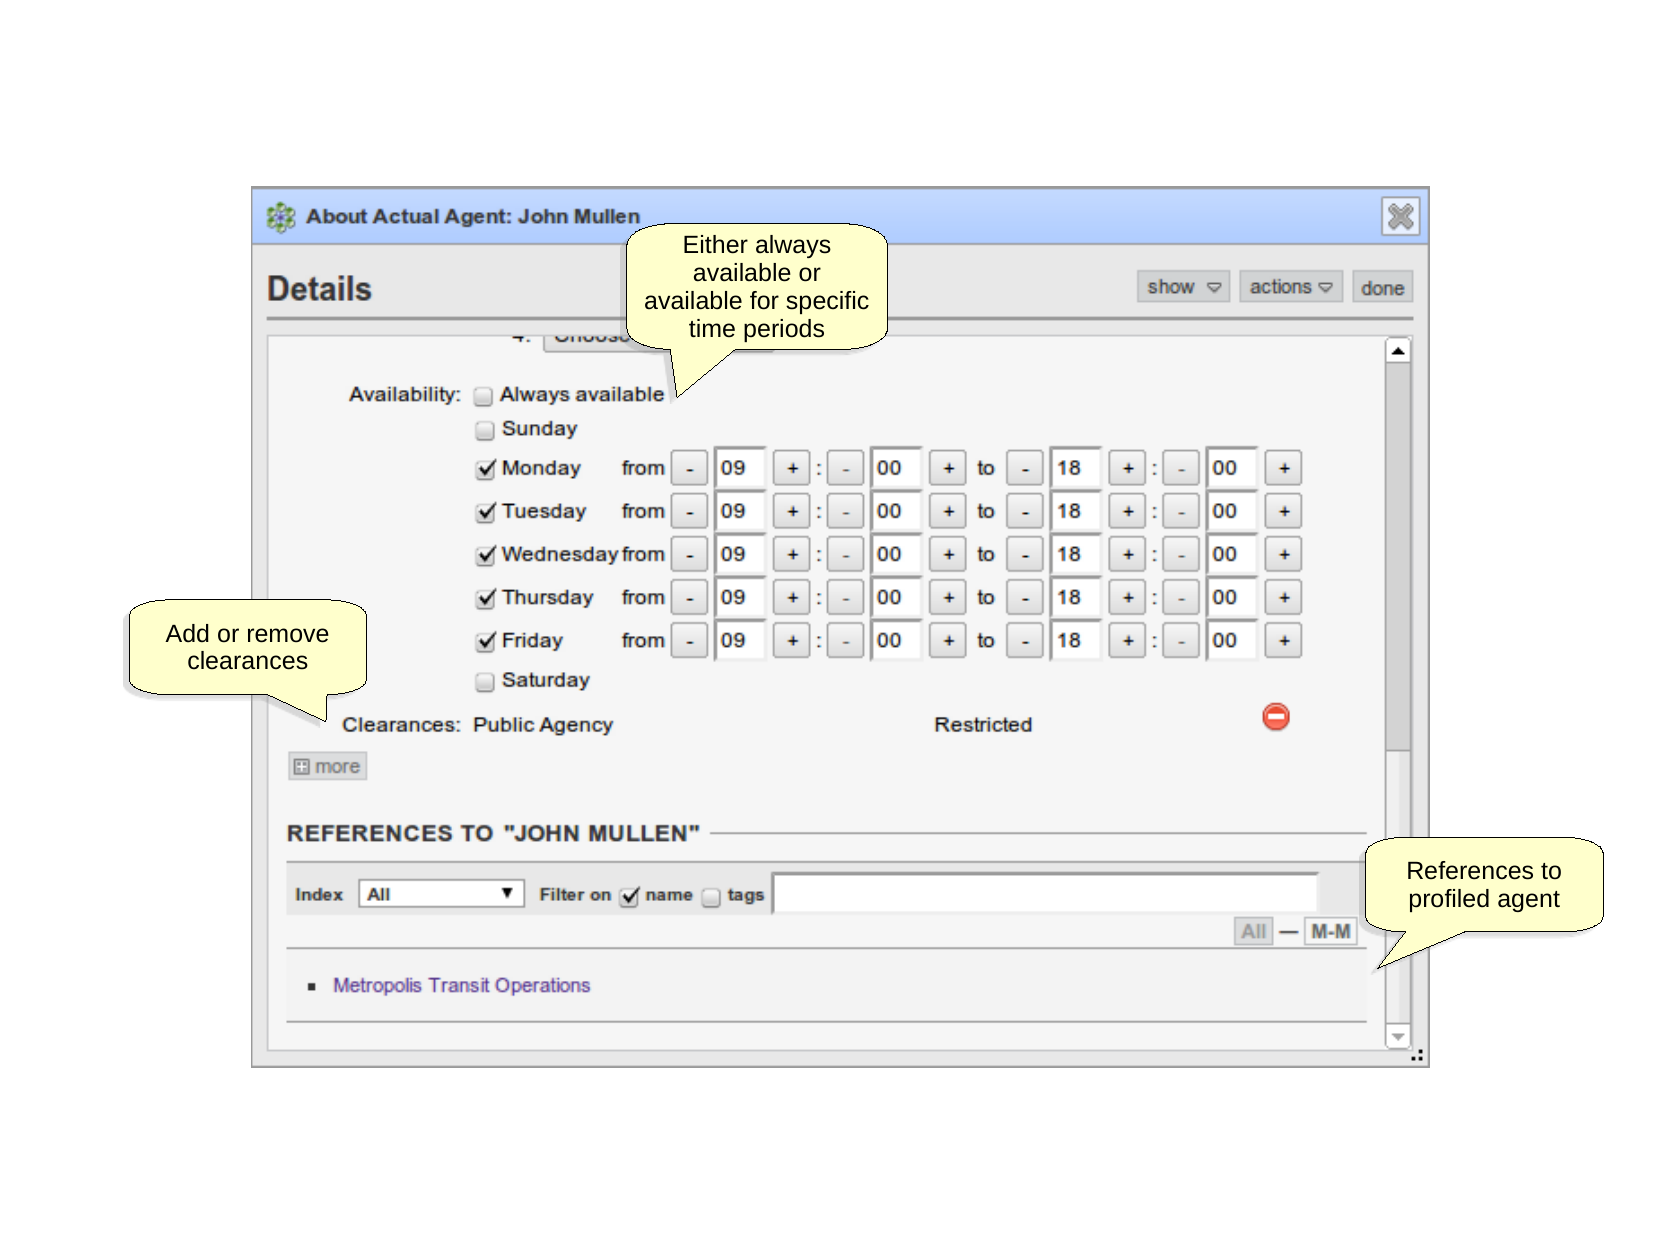

Either always available or available for specific time periods
Add or remove clearances
References to profiled agent